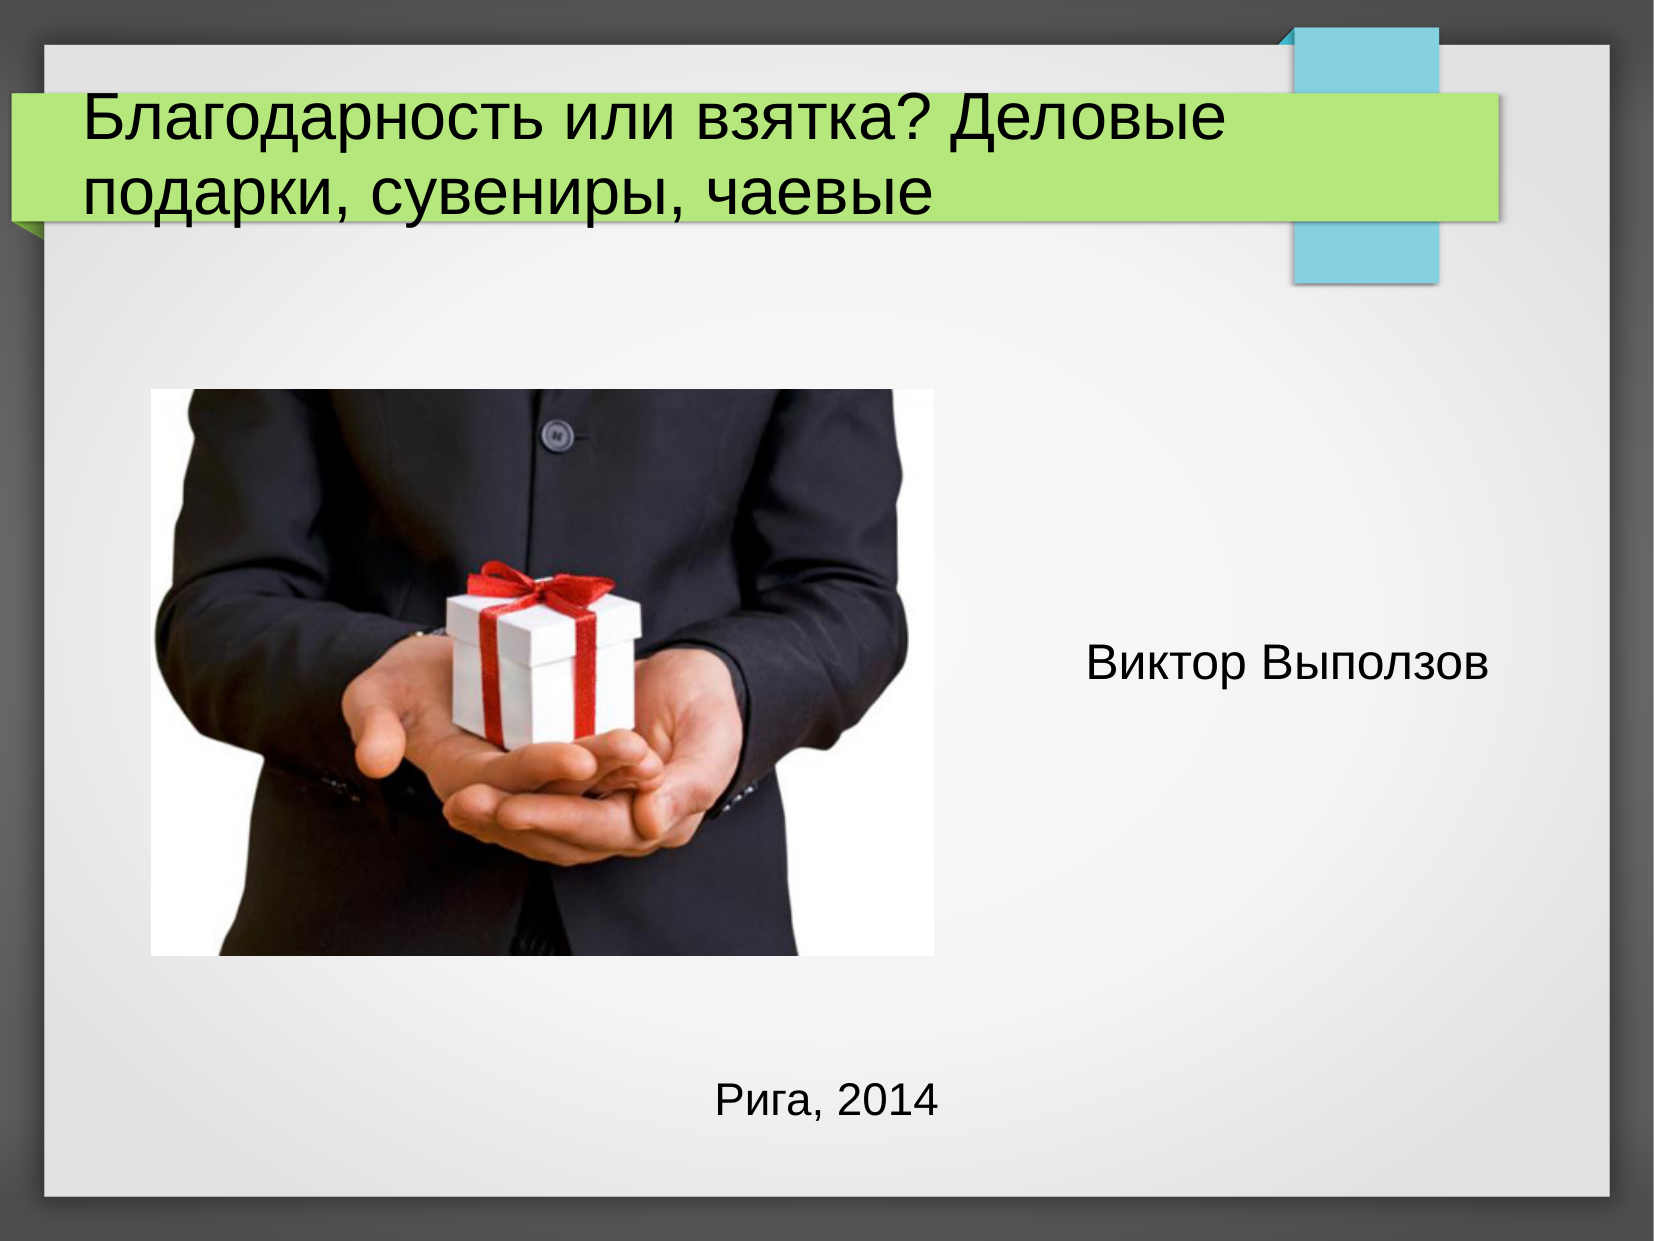

# Благодарность или взятка? Деловые подарки, сувениры, чаевые
Виктор Выползов
Рига, 2014